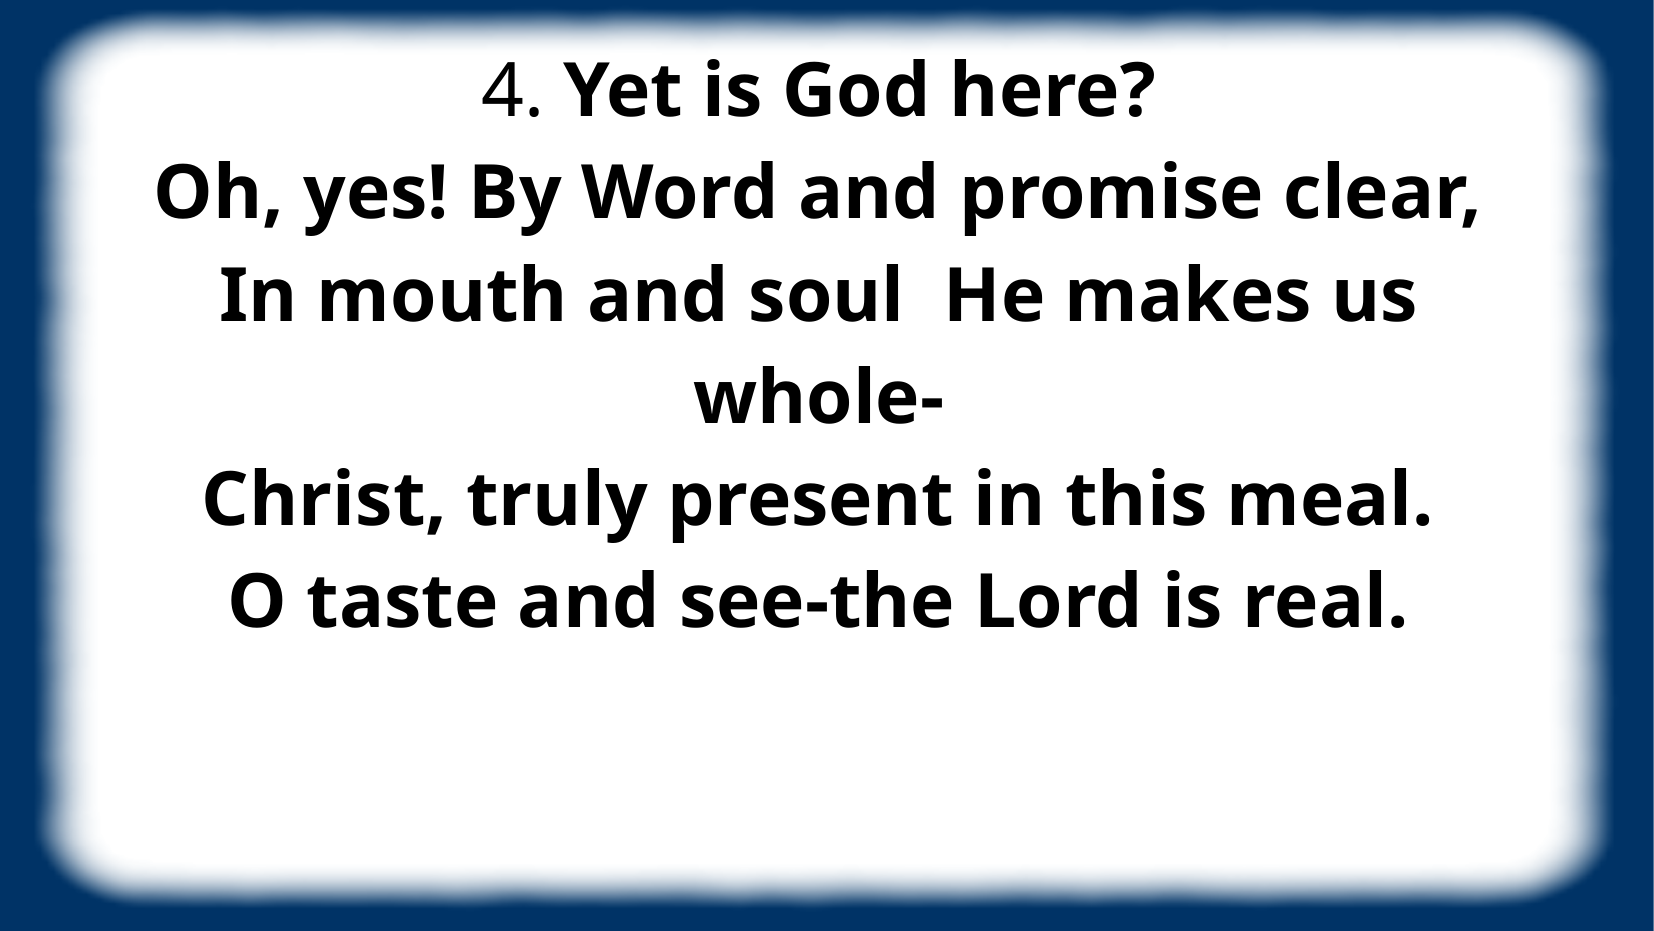

4. Yet is God here?
Oh, yes! By Word and promise clear,
In mouth and soul He makes us whole-
Christ, truly present in this meal.
O taste and see-the Lord is real.